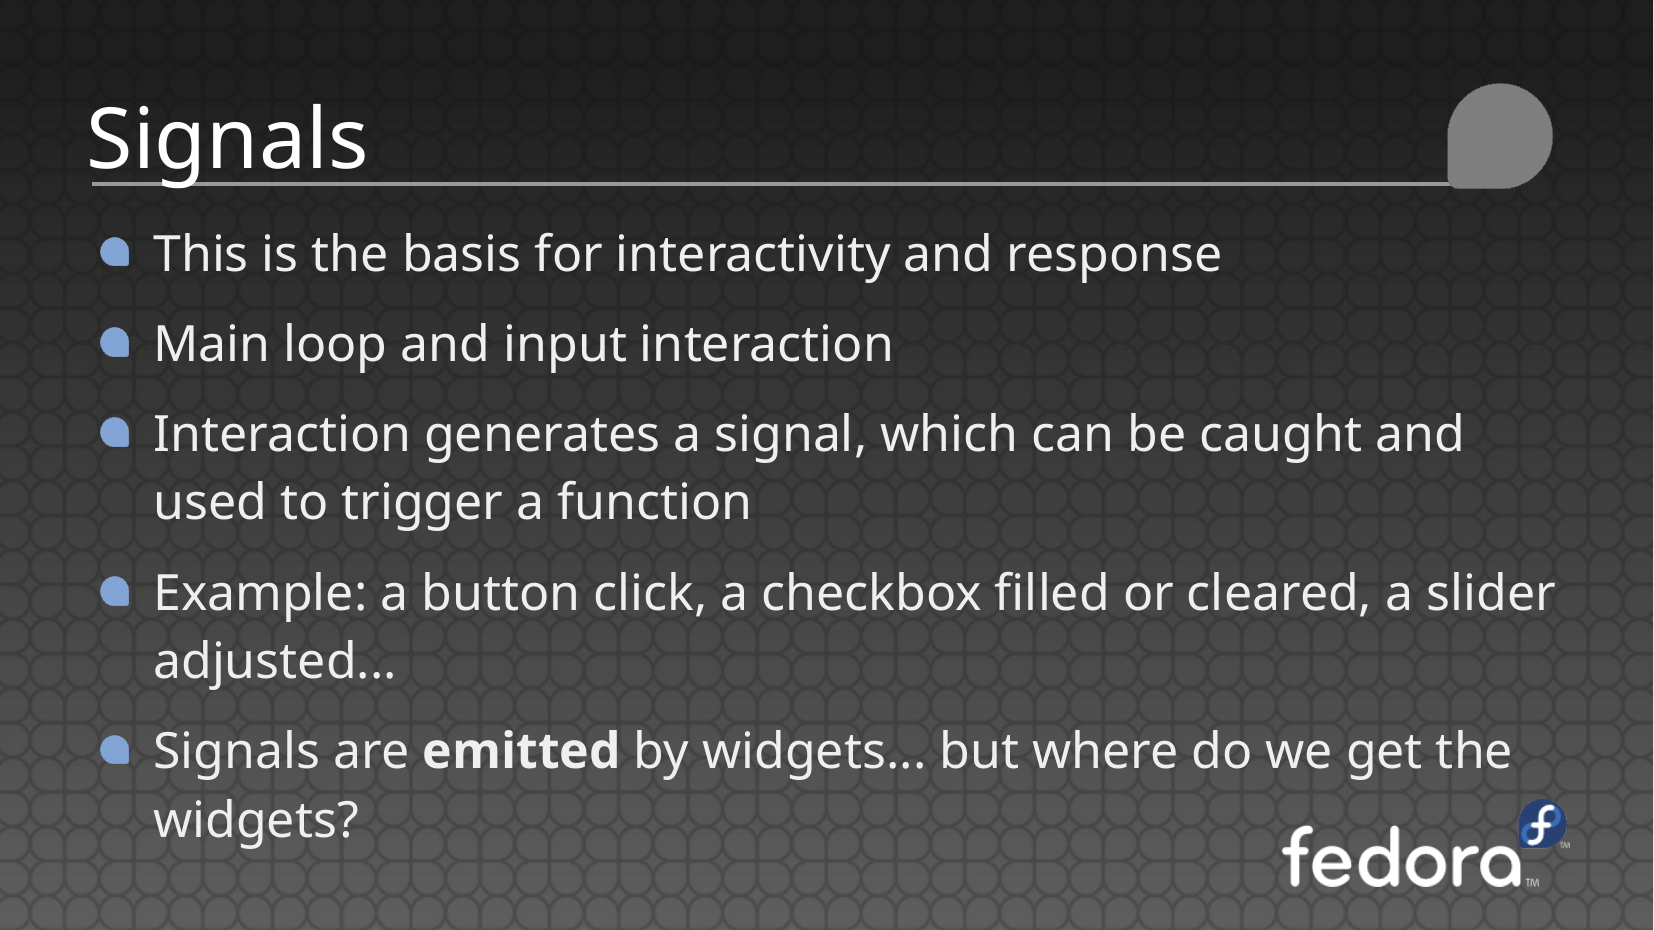

# Signals
This is the basis for interactivity and response
Main loop and input interaction
Interaction generates a signal, which can be caught and used to trigger a function
Example: a button click, a checkbox filled or cleared, a slider adjusted...
Signals are emitted by widgets... but where do we get the widgets?